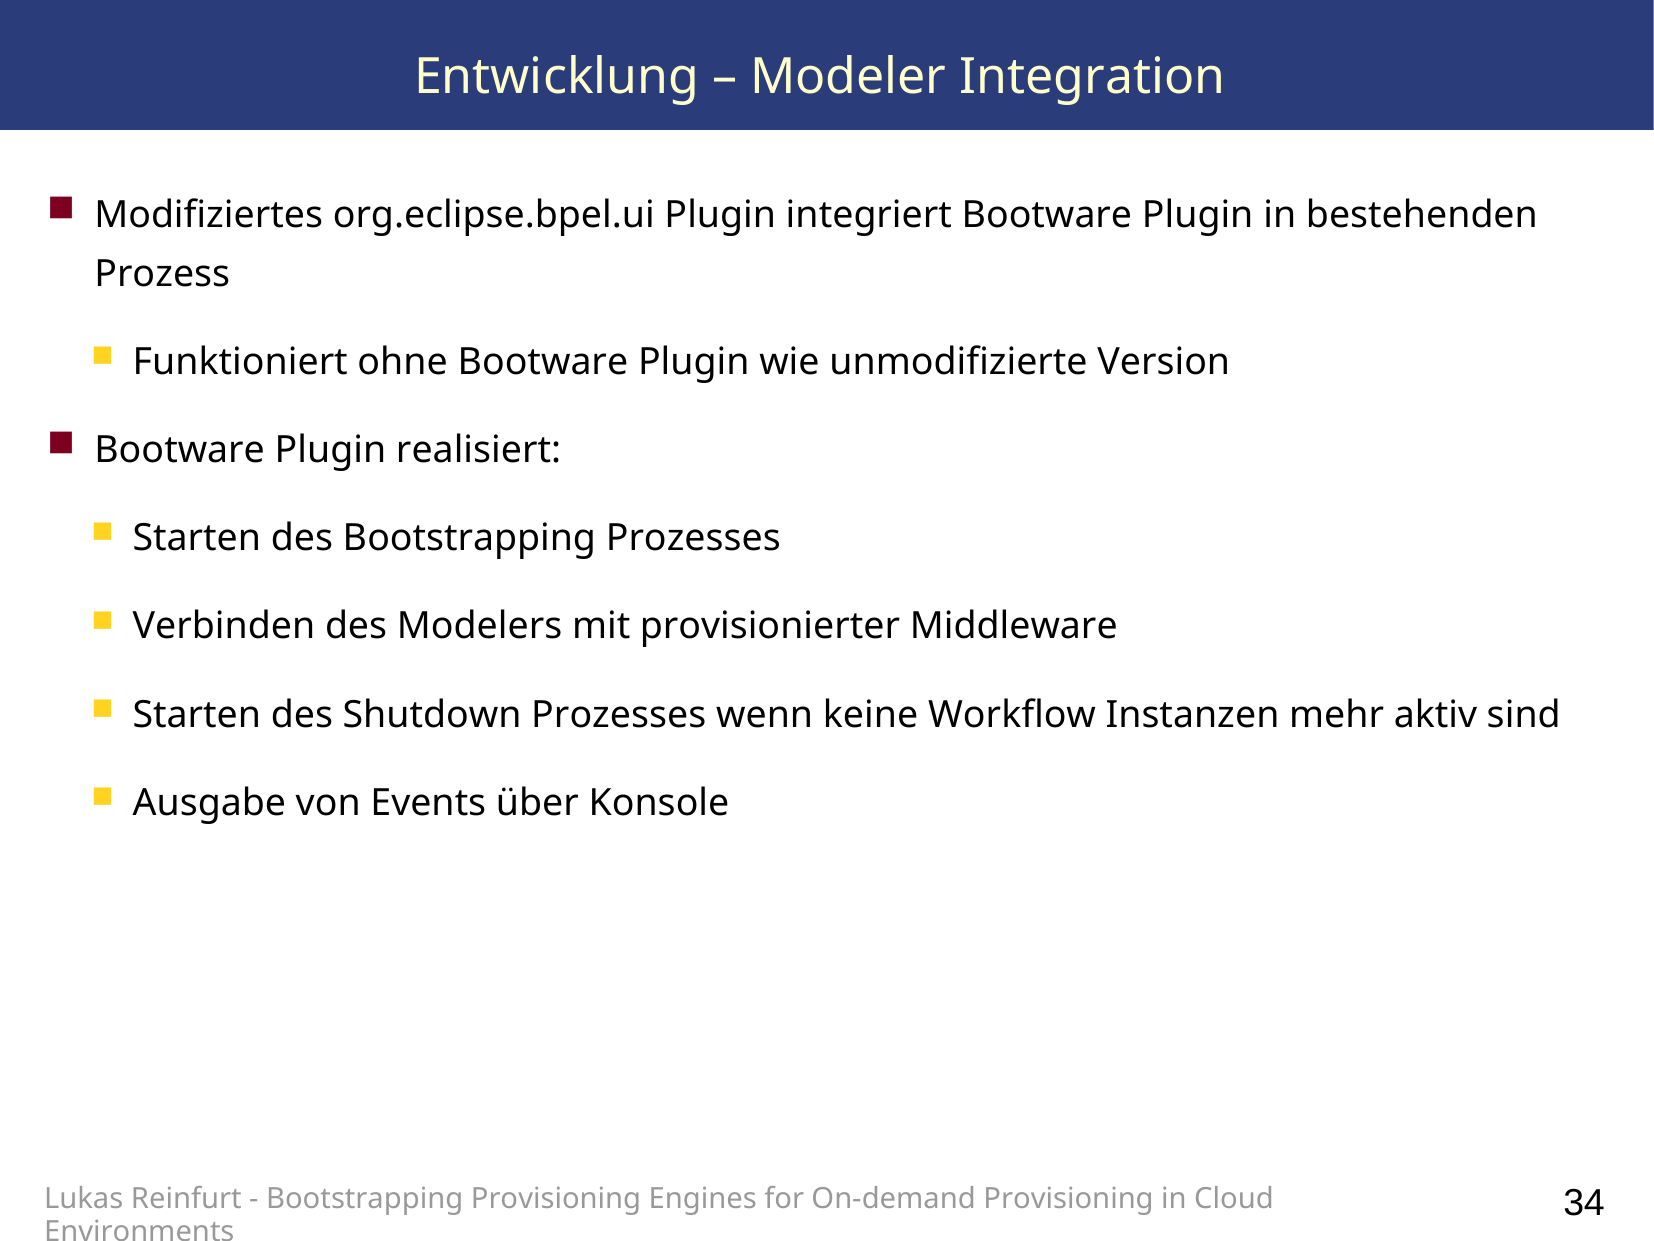

# Entwicklung – Modeler Integration
Modifiziertes org.eclipse.bpel.ui Plugin integriert Bootware Plugin in bestehenden Prozess
Funktioniert ohne Bootware Plugin wie unmodifizierte Version
Bootware Plugin realisiert:
Starten des Bootstrapping Prozesses
Verbinden des Modelers mit provisionierter Middleware
Starten des Shutdown Prozesses wenn keine Workflow Instanzen mehr aktiv sind
Ausgabe von Events über Konsole